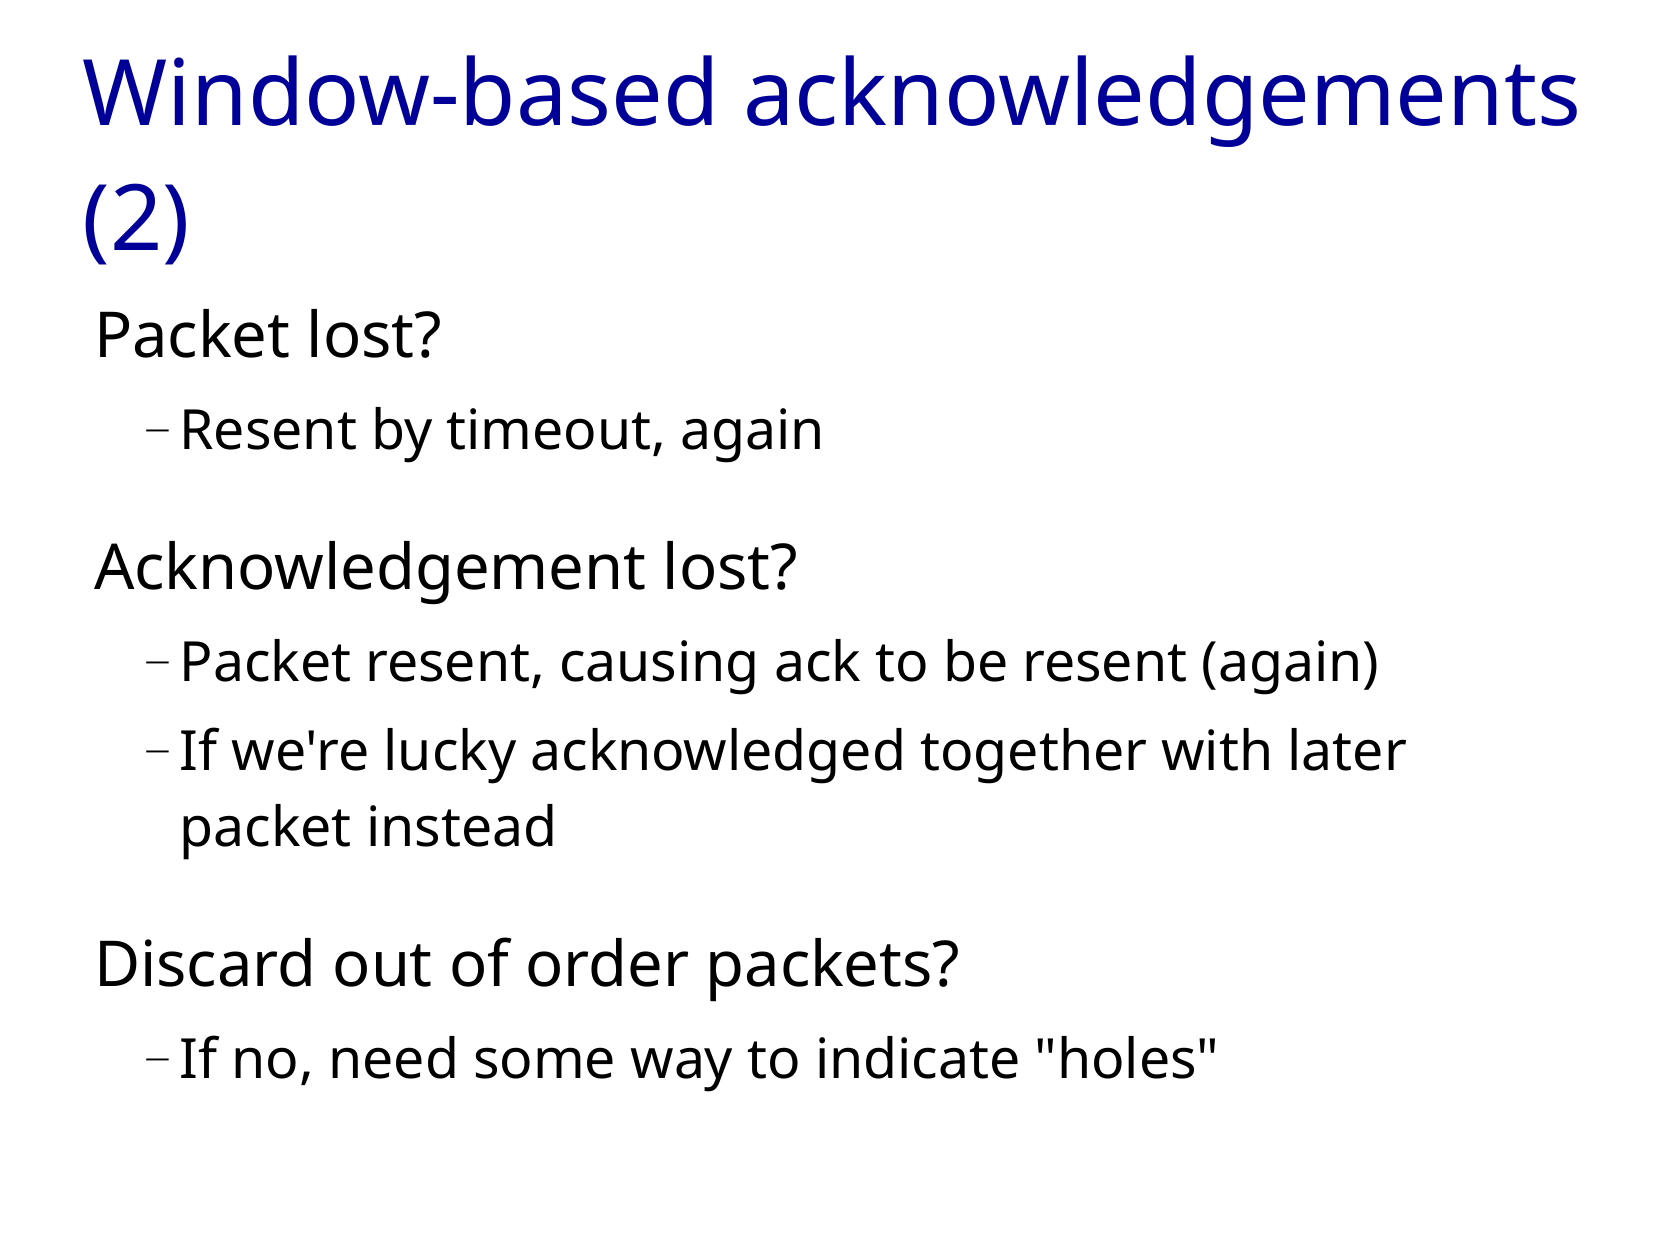

# Window-based acknowledgements (2)
Packet lost?
Resent by timeout, again
Acknowledgement lost?
Packet resent, causing ack to be resent (again)
If we're lucky acknowledged together with later packet instead
Discard out of order packets?
If no, need some way to indicate "holes"